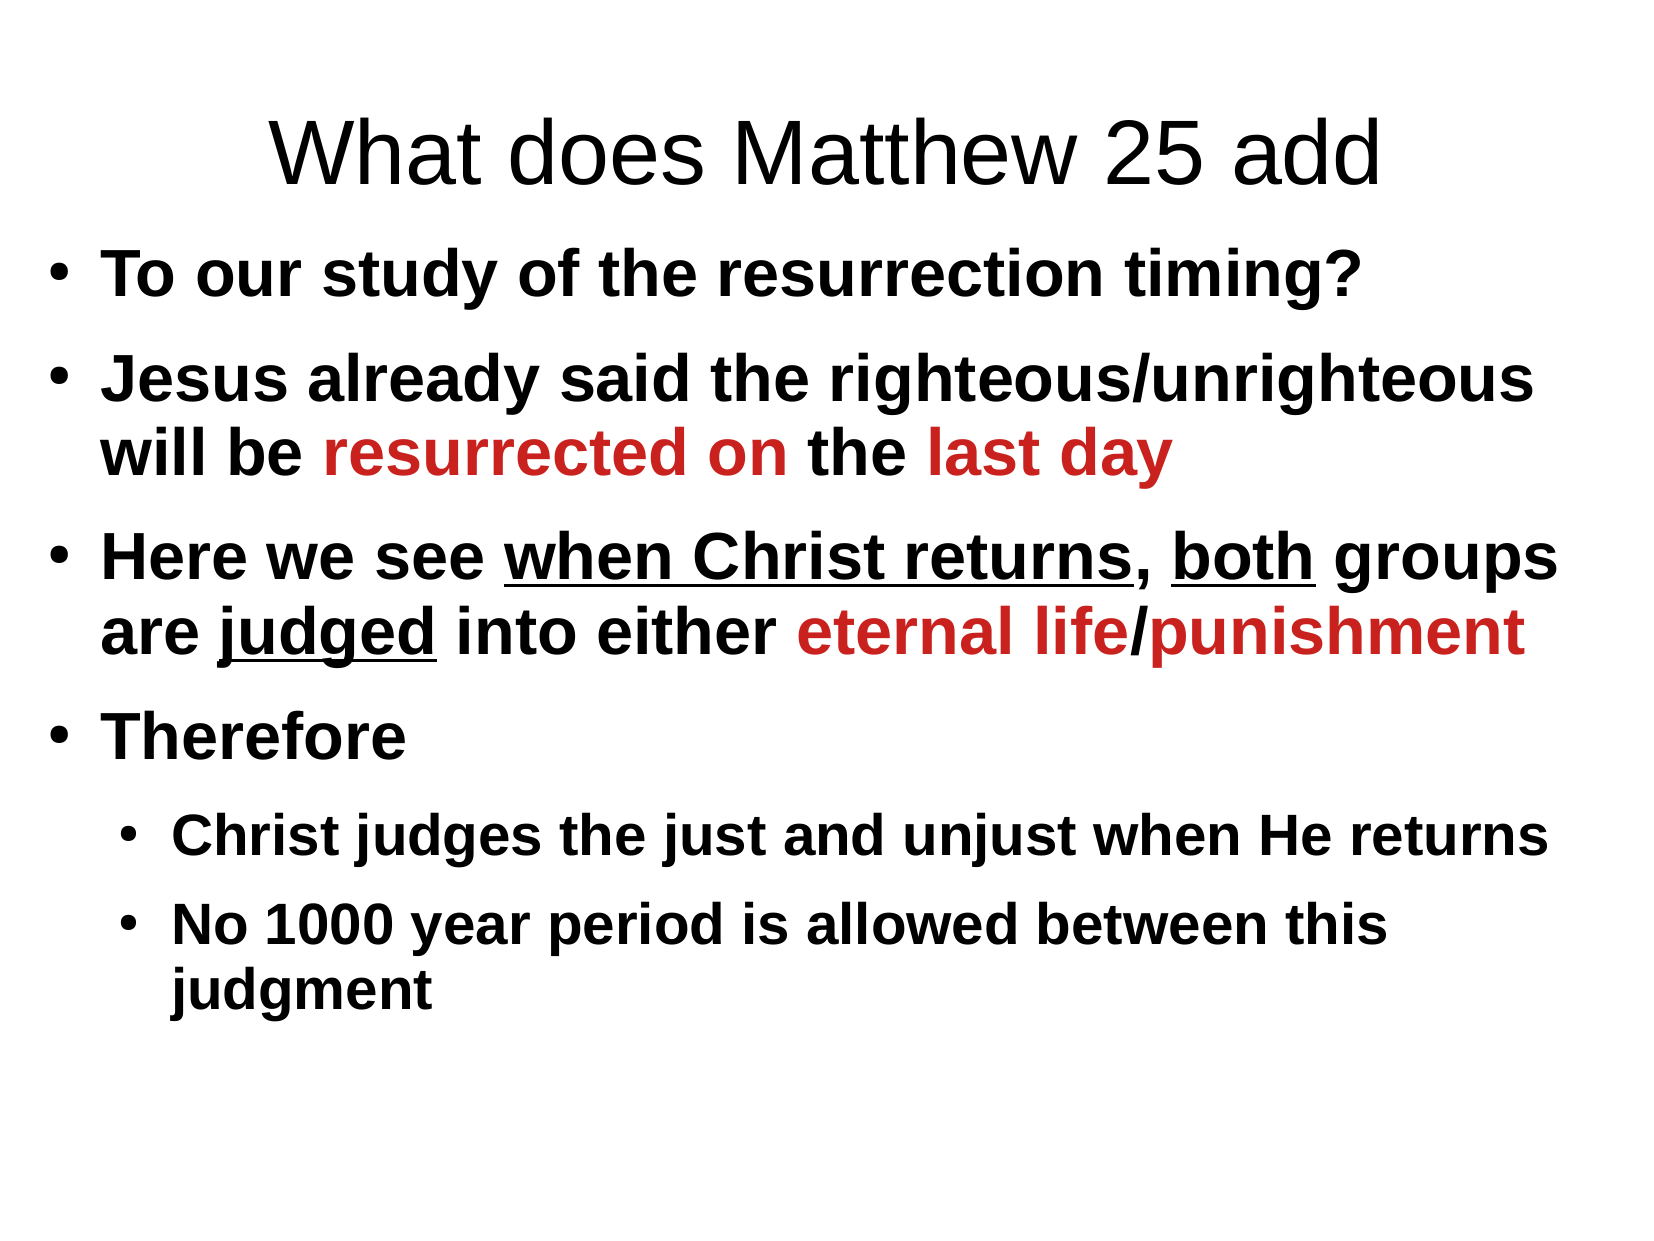

# What does Matthew 25 add
To our study of the resurrection timing?
Jesus already said the righteous/unrighteous will be resurrected on the last day
Here we see when Christ returns, both groups are judged into either eternal life/punishment
Therefore
Christ judges the just and unjust when He returns
No 1000 year period is allowed between this judgment